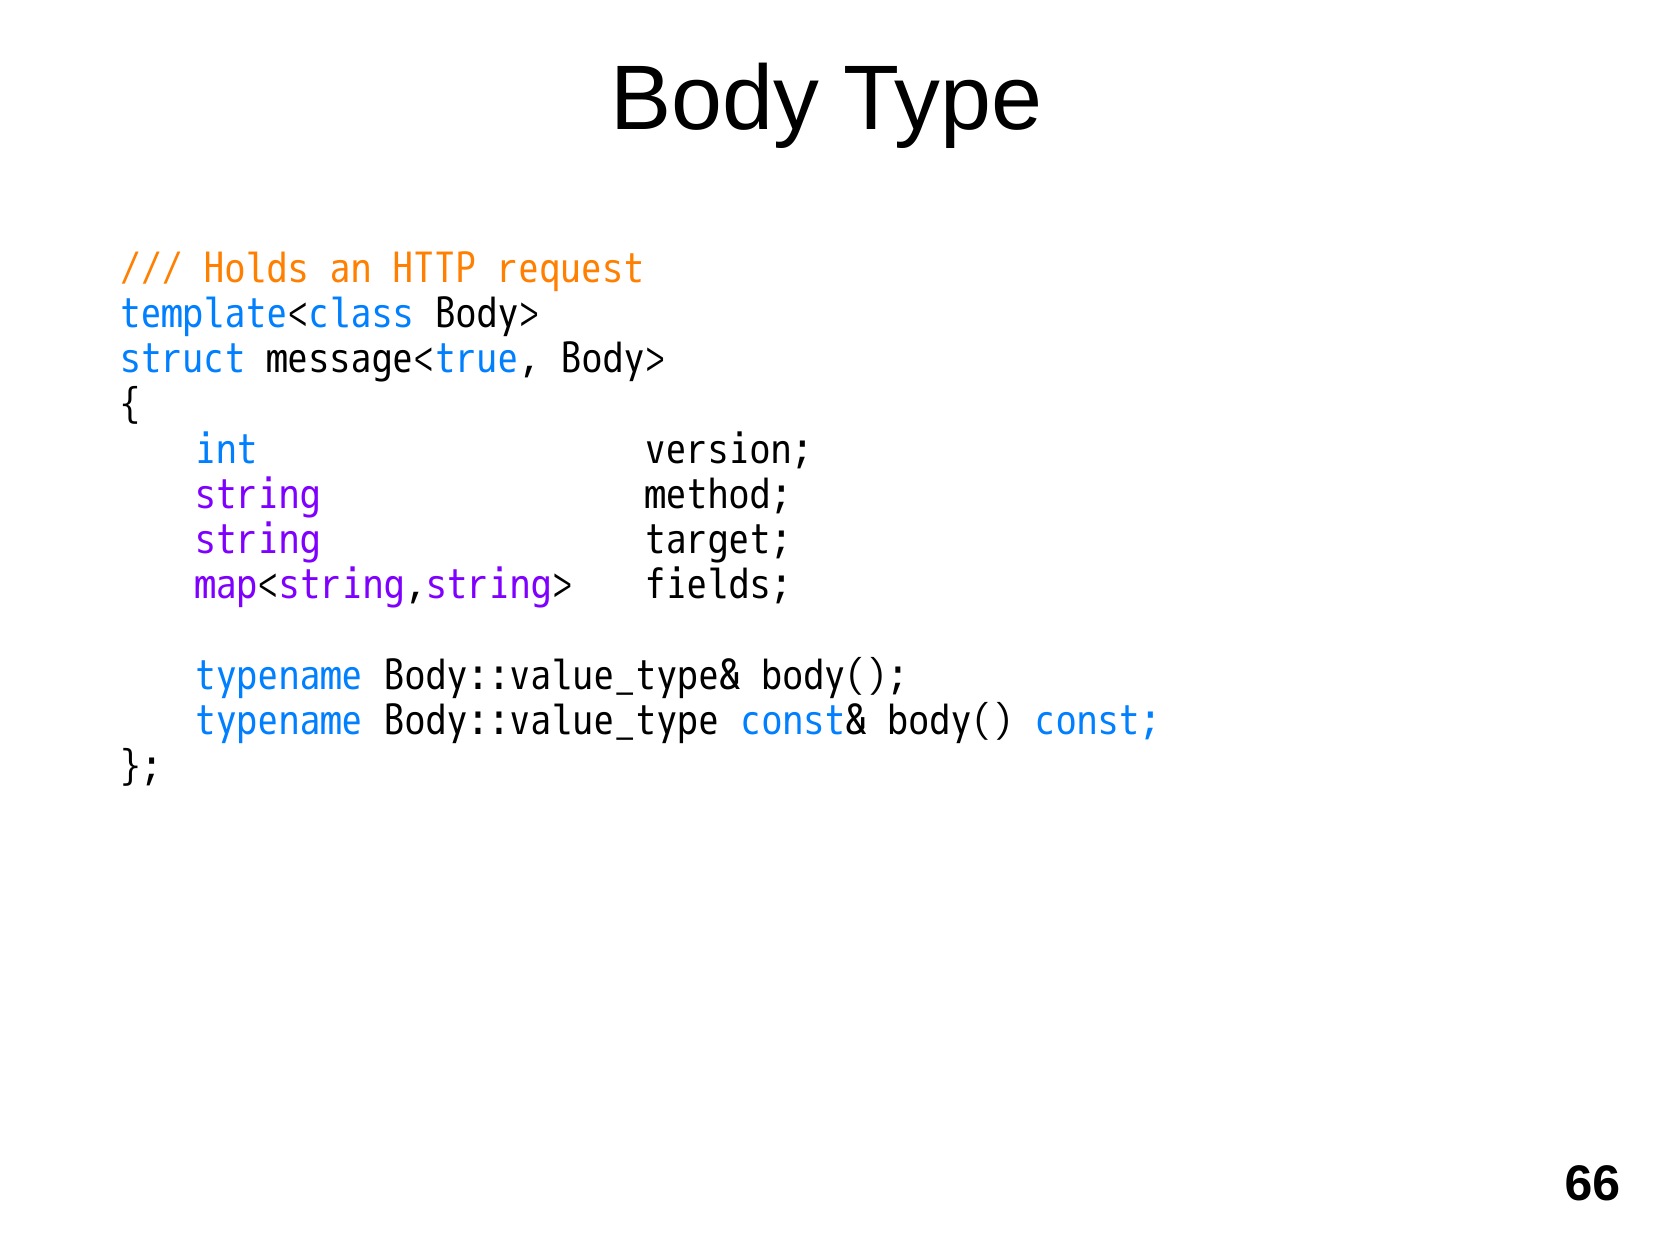

# Body Type
/// Holds an HTTP request
template<class Body>
struct message<true, Body>
{
	int						version;
	string					method;
	string					target;
	map<string,string>	fields;
	typename Body::value_type& body();
	typename Body::value_type const& body() const;
};
66